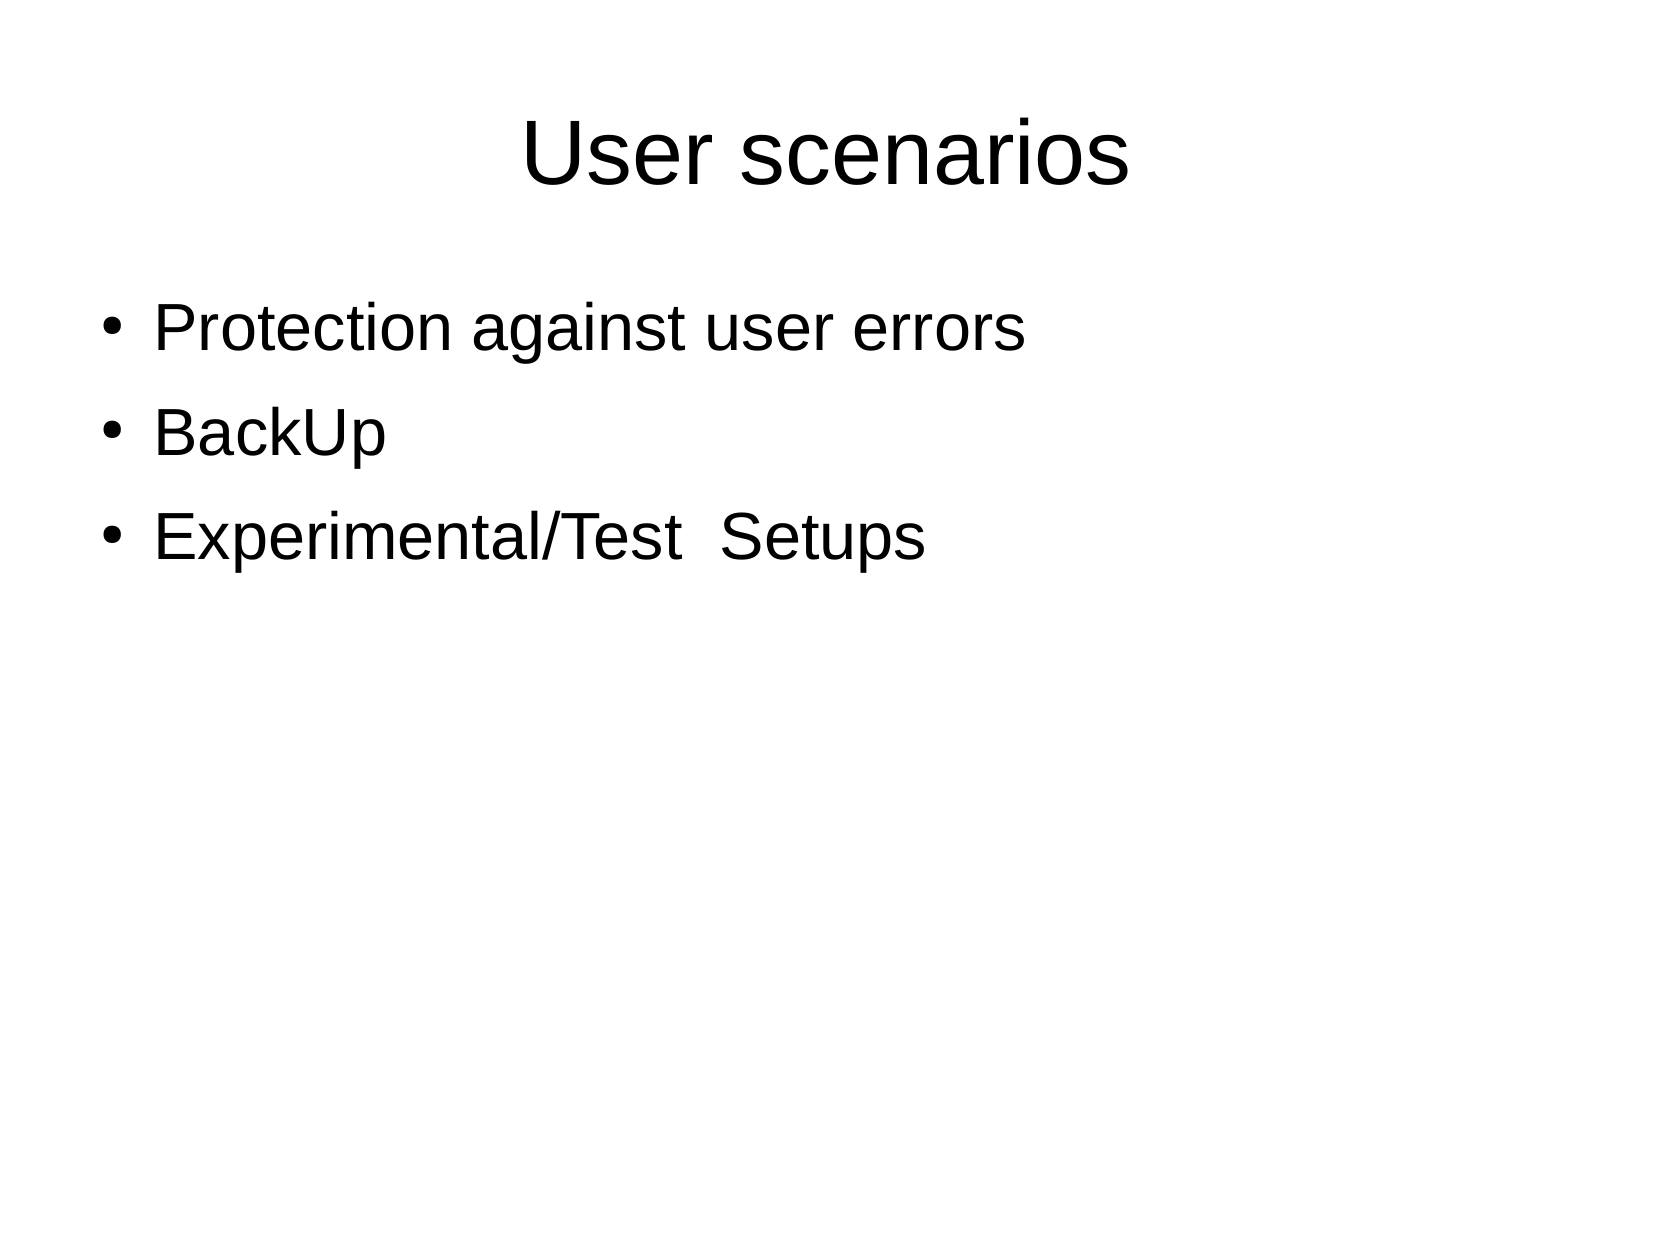

# User scenarios
Protection against user errors
BackUp
Experimental/Test Setups